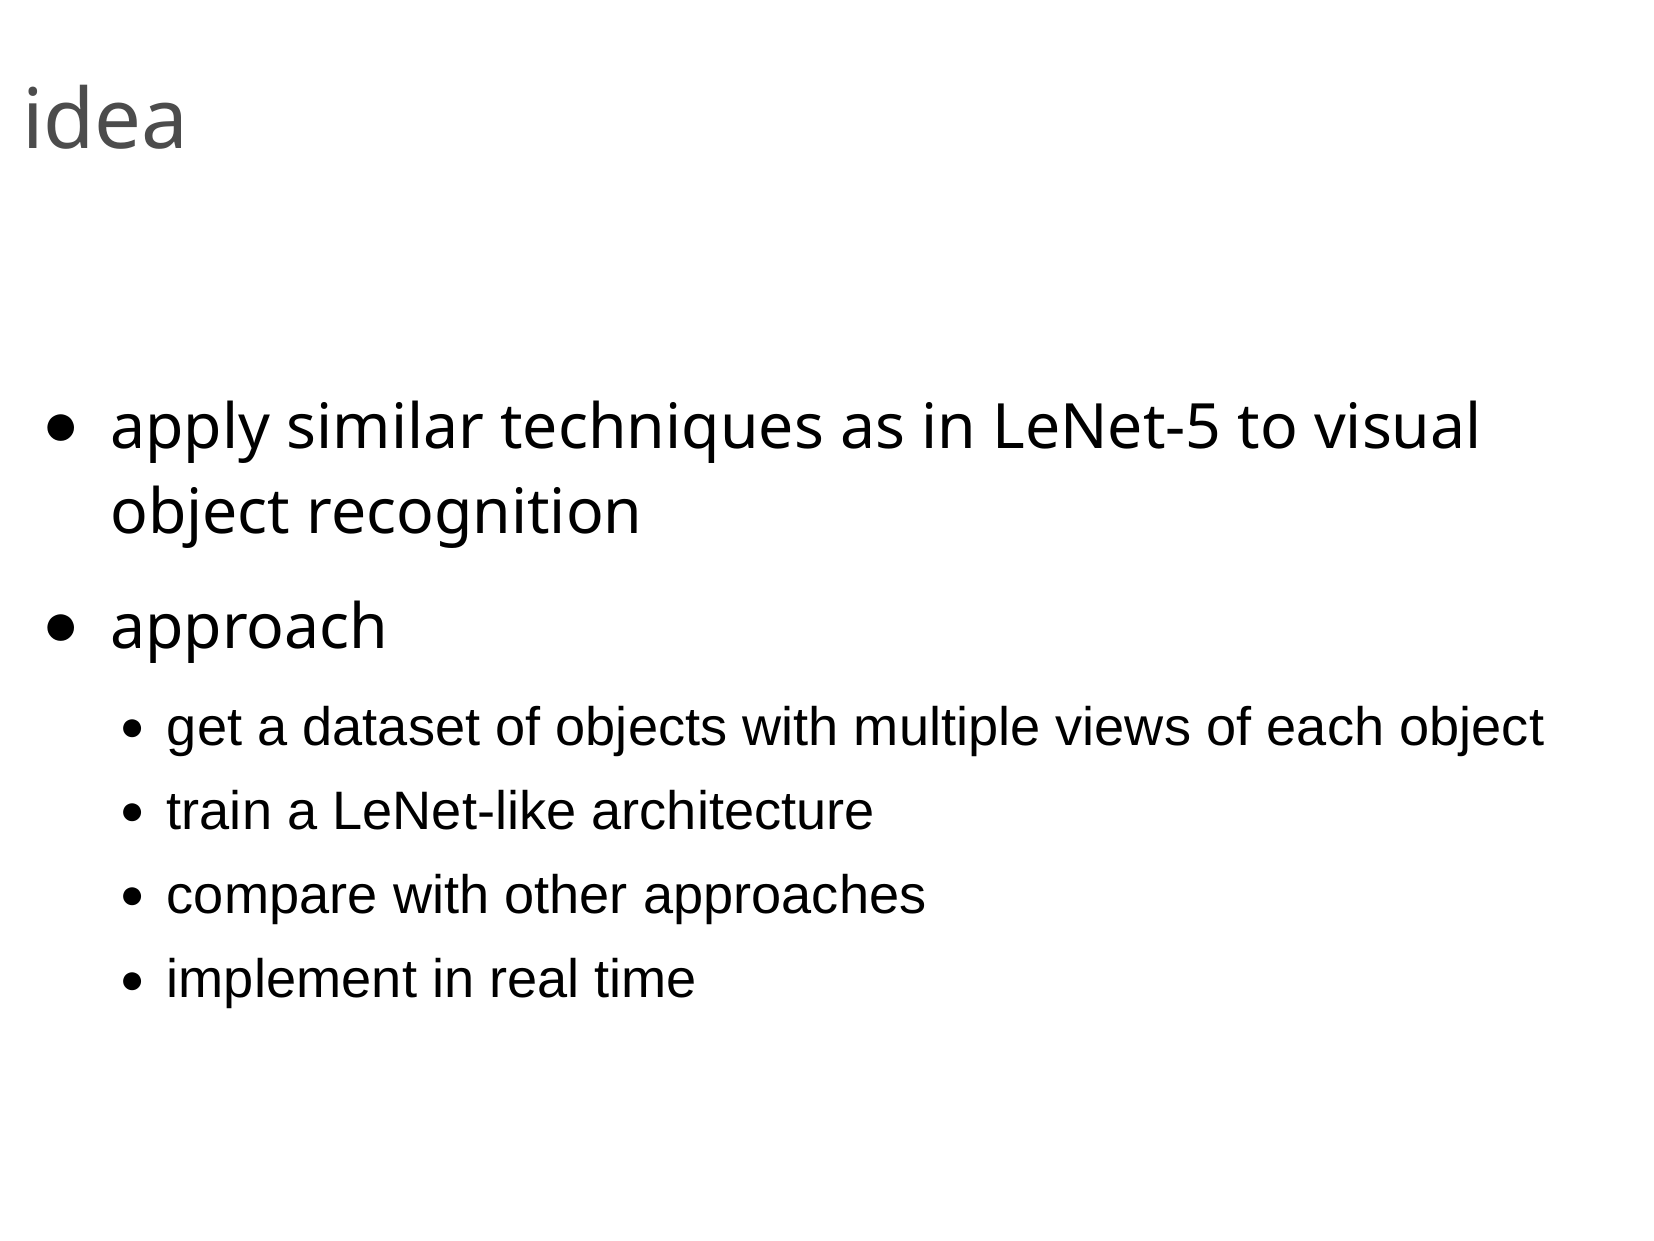

# idea
apply similar techniques as in LeNet-5 to visual object recognition
approach
get a dataset of objects with multiple views of each object
train a LeNet-like architecture
compare with other approaches
implement in real time